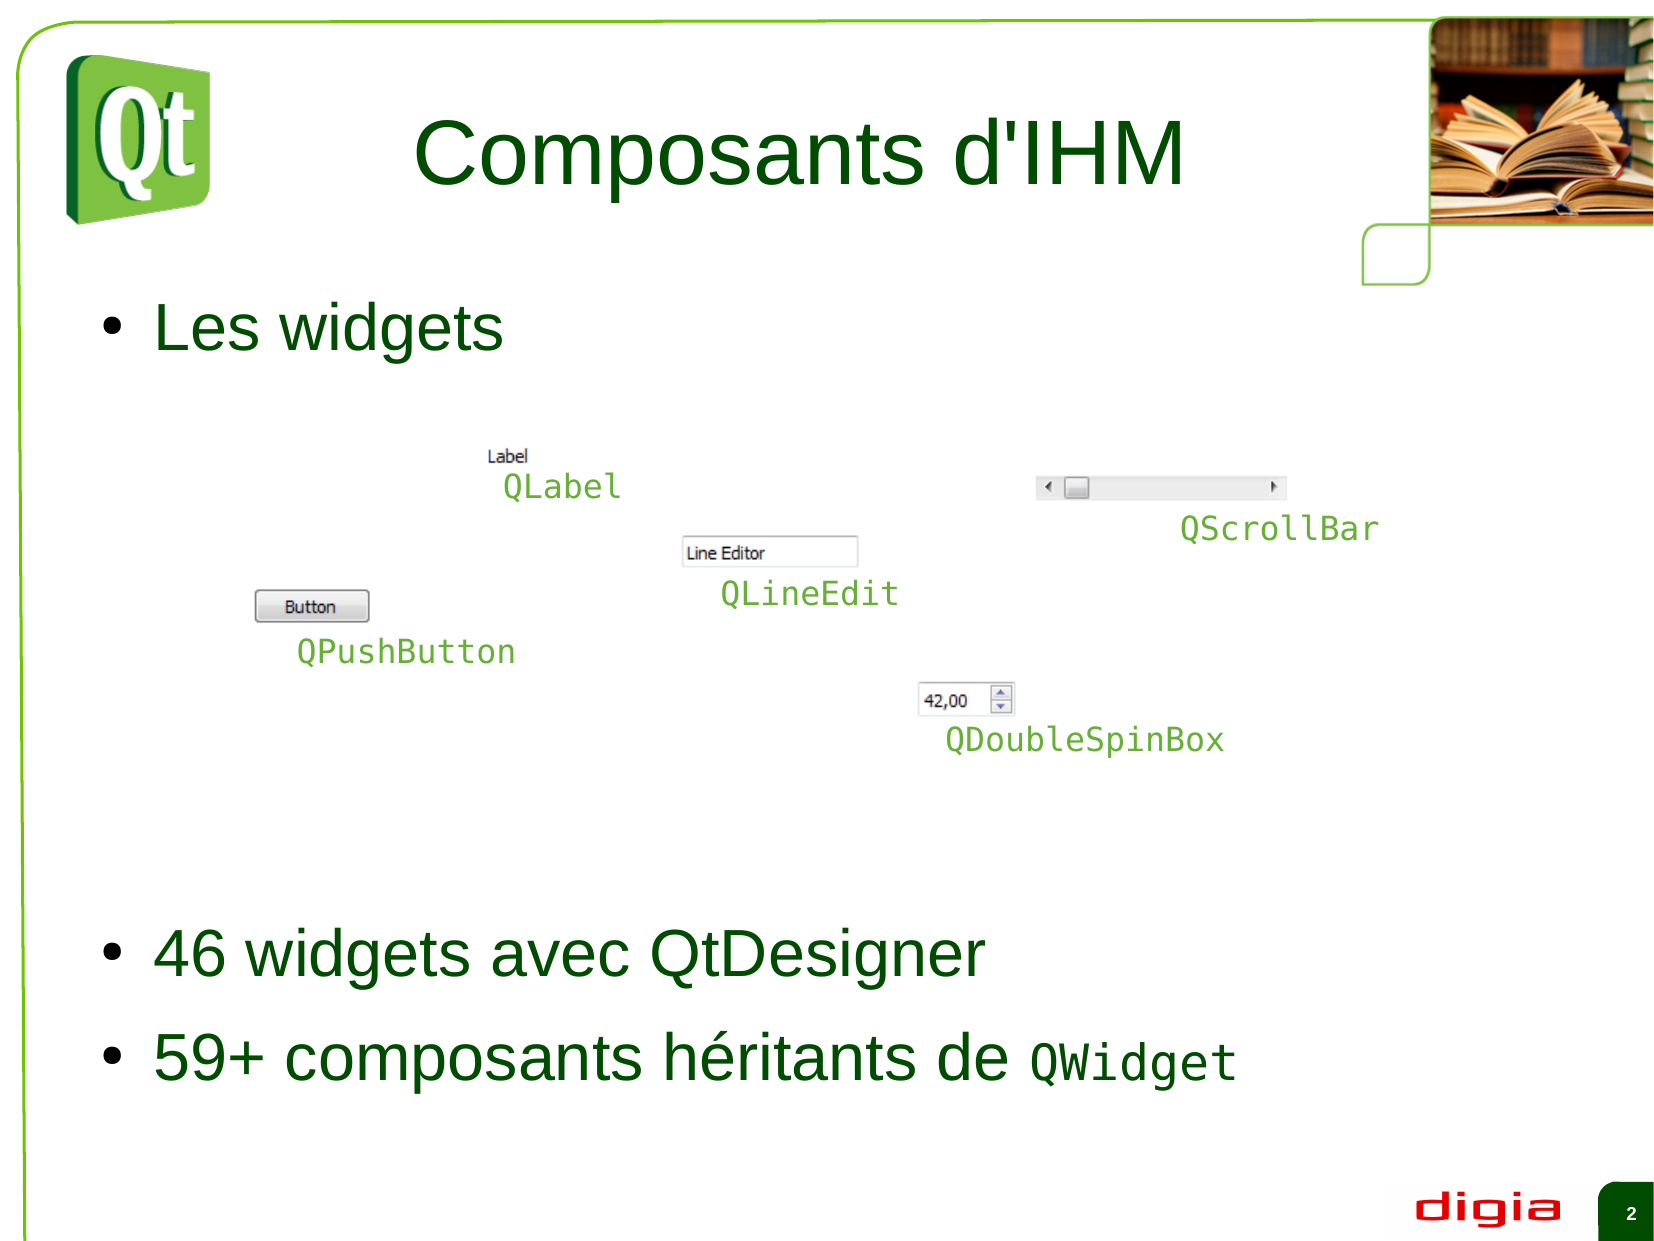

# Composants d'IHM
Les widgets
46 widgets avec QtDesigner
59+ composants héritants de QWidget
QLabel
QScrollBar
QLineEdit
QPushButton
QDoubleSpinBox